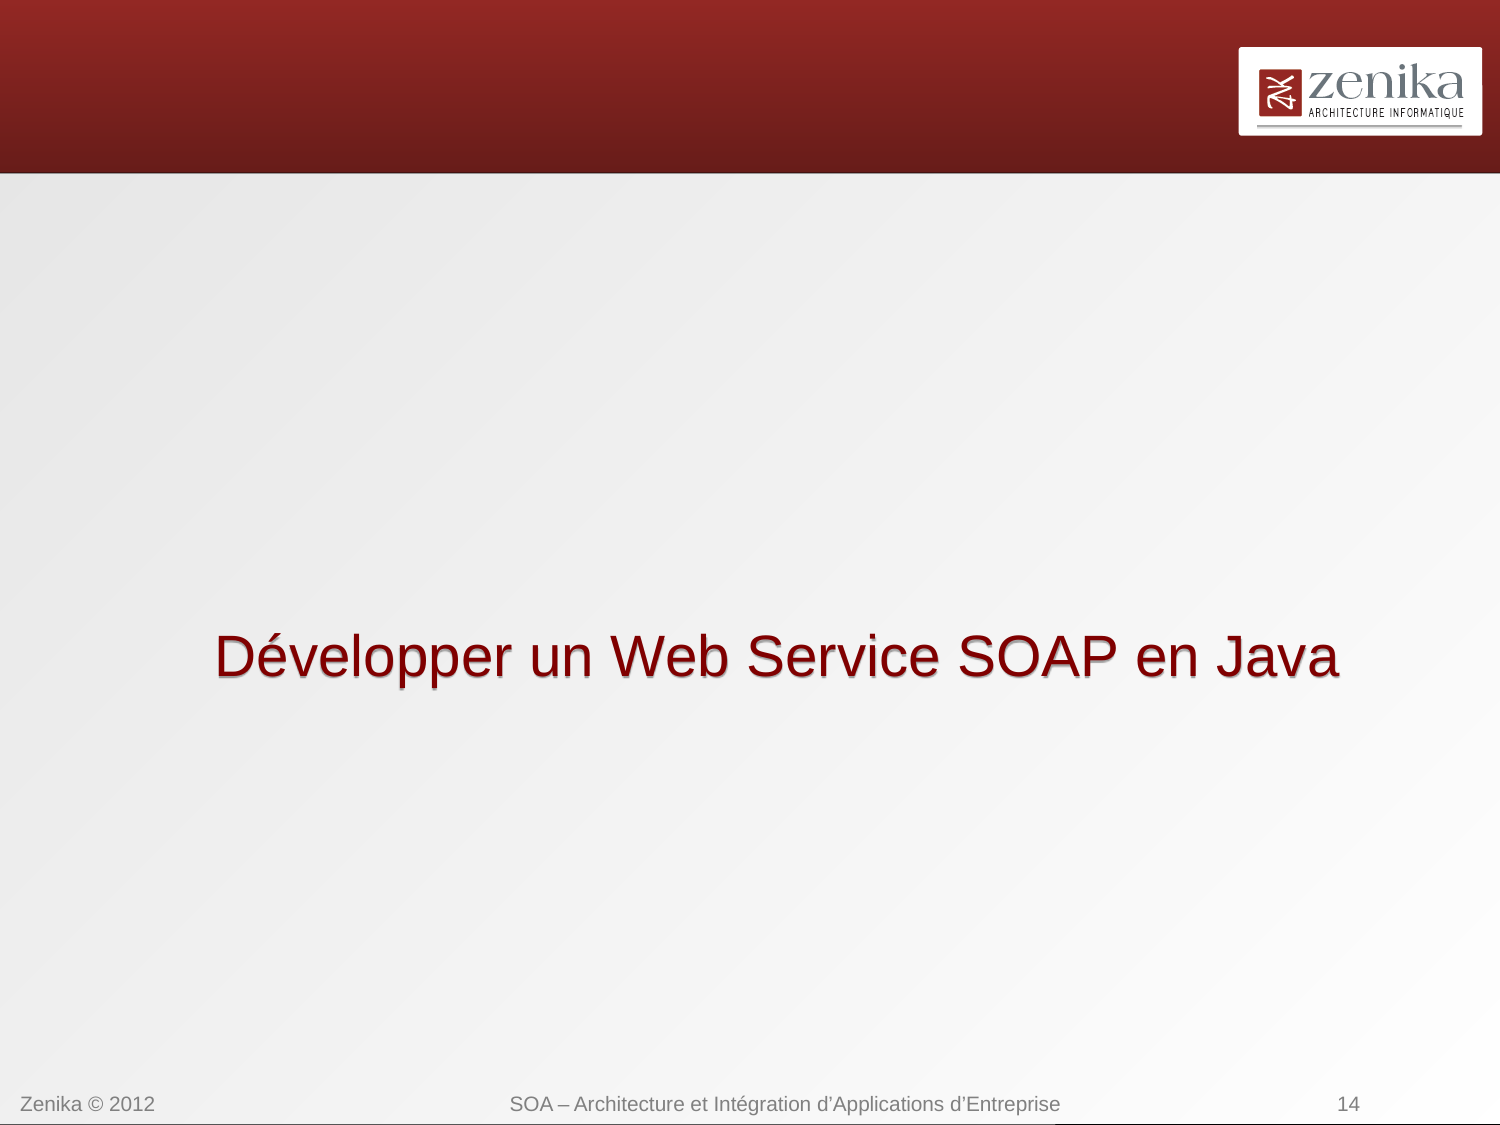

# Développer un Web Service SOAP en Java